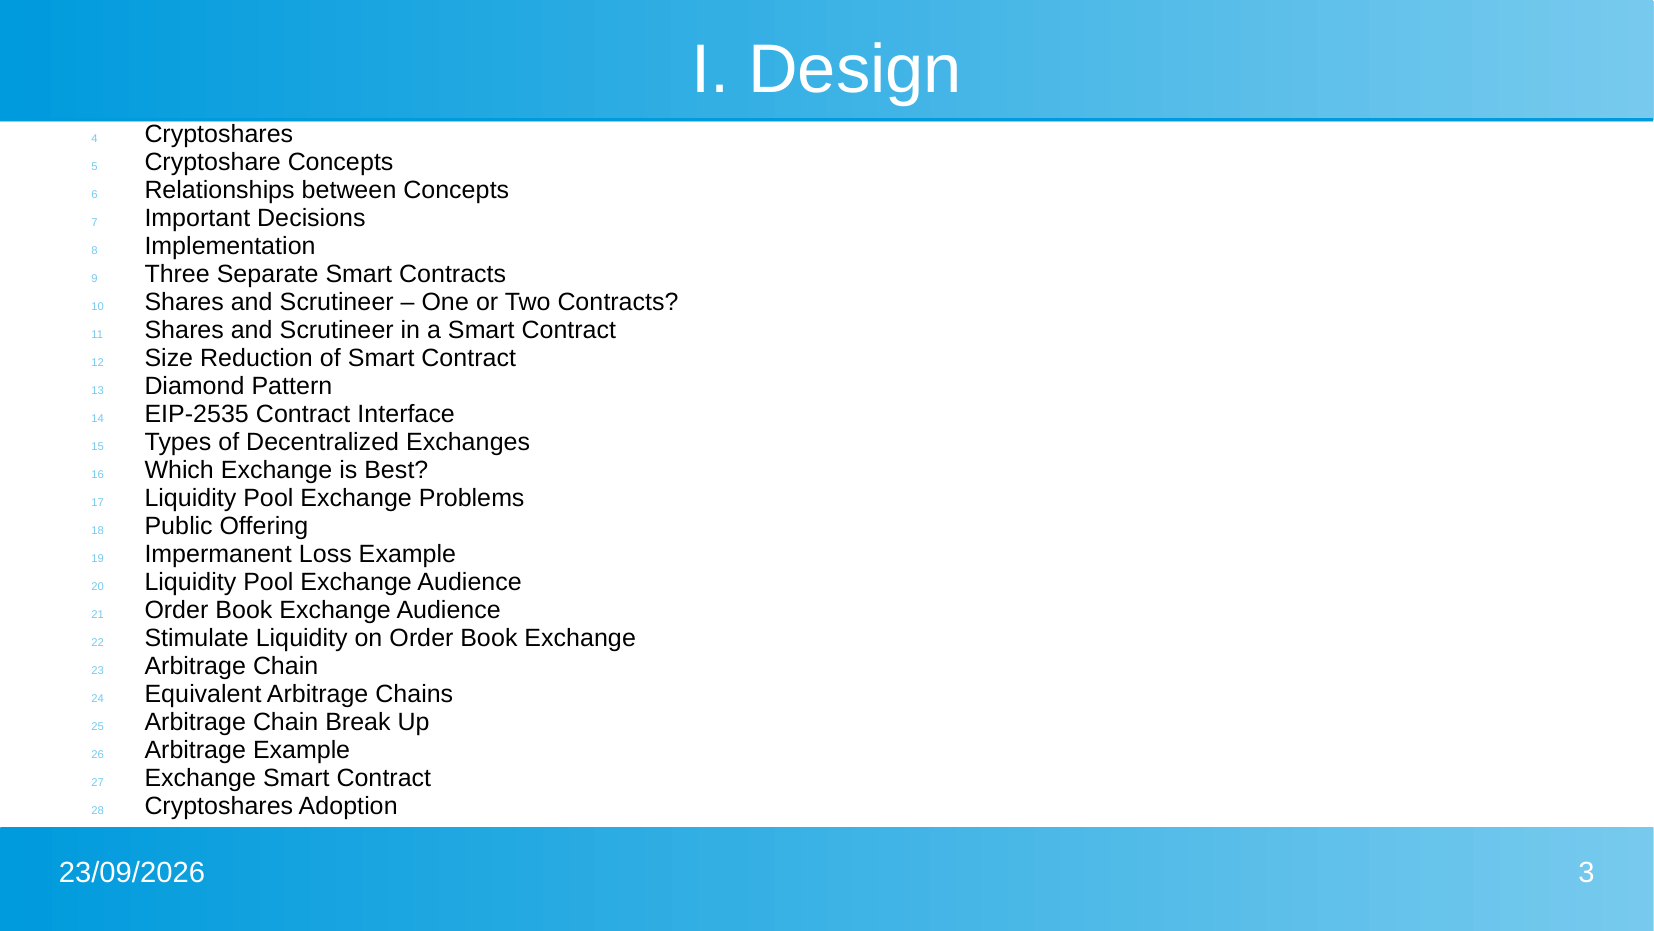

# I. Design
Cryptoshares
Cryptoshare Concepts
Relationships between Concepts
Important Decisions
Implementation
Three Separate Smart Contracts
Shares and Scrutineer – One or Two Contracts?
Shares and Scrutineer in a Smart Contract
Size Reduction of Smart Contract
Diamond Pattern
EIP-2535 Contract Interface
Types of Decentralized Exchanges
Which Exchange is Best?
Liquidity Pool Exchange Problems
Public Offering
Impermanent Loss Example
Liquidity Pool Exchange Audience
Order Book Exchange Audience
Stimulate Liquidity on Order Book Exchange
Arbitrage Chain
Equivalent Arbitrage Chains
Arbitrage Chain Break Up
Arbitrage Example
Exchange Smart Contract
Cryptoshares Adoption
3